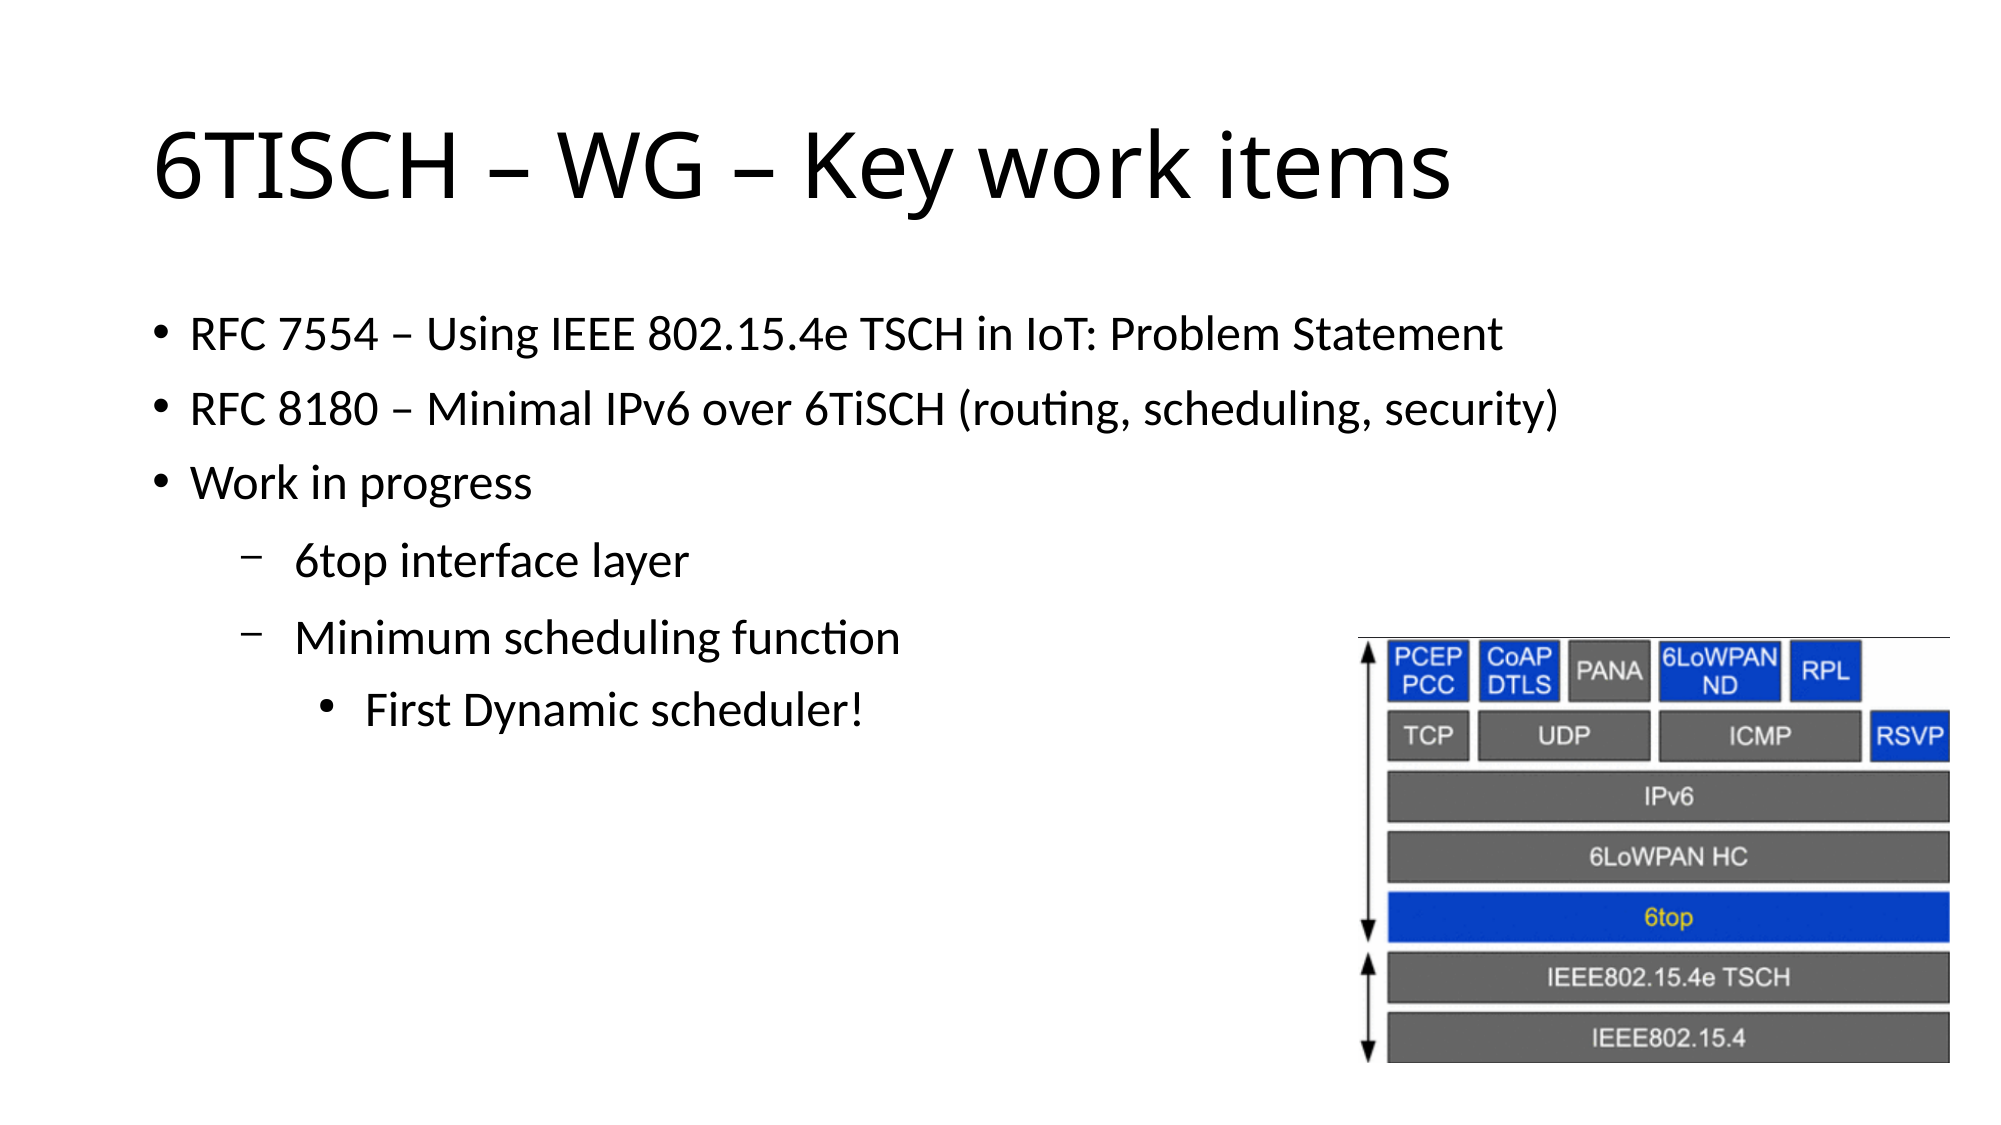

# 6TISCH – WG – Key work items
RFC 7554 – Using IEEE 802.15.4e TSCH in IoT: Problem Statement
RFC 8180 – Minimal IPv6 over 6TiSCH (routing, scheduling, security)
Work in progress
6top interface layer
Minimum scheduling function
First Dynamic scheduler!